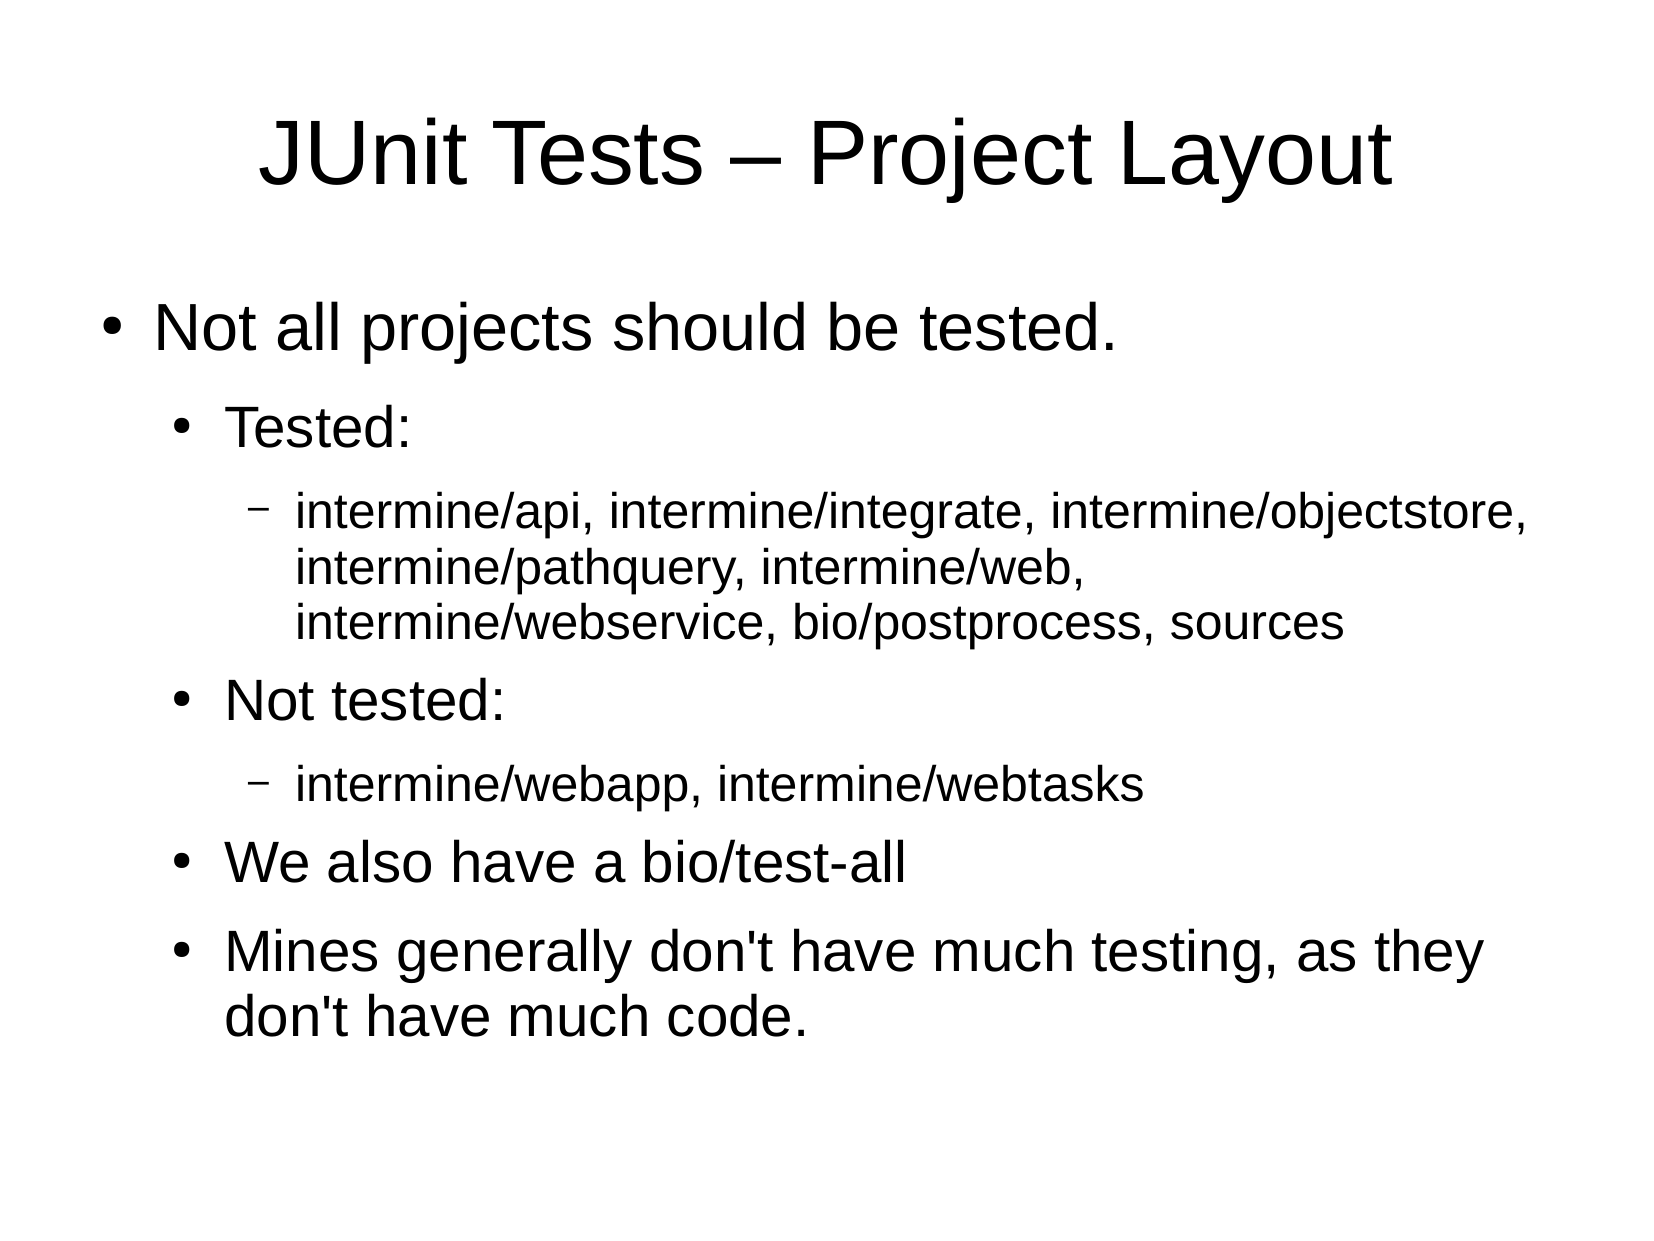

# JUnit Tests – Project Layout
Not all projects should be tested.
Tested:
intermine/api, intermine/integrate, intermine/objectstore, intermine/pathquery, intermine/web, intermine/webservice, bio/postprocess, sources
Not tested:
intermine/webapp, intermine/webtasks
We also have a bio/test-all
Mines generally don't have much testing, as they don't have much code.